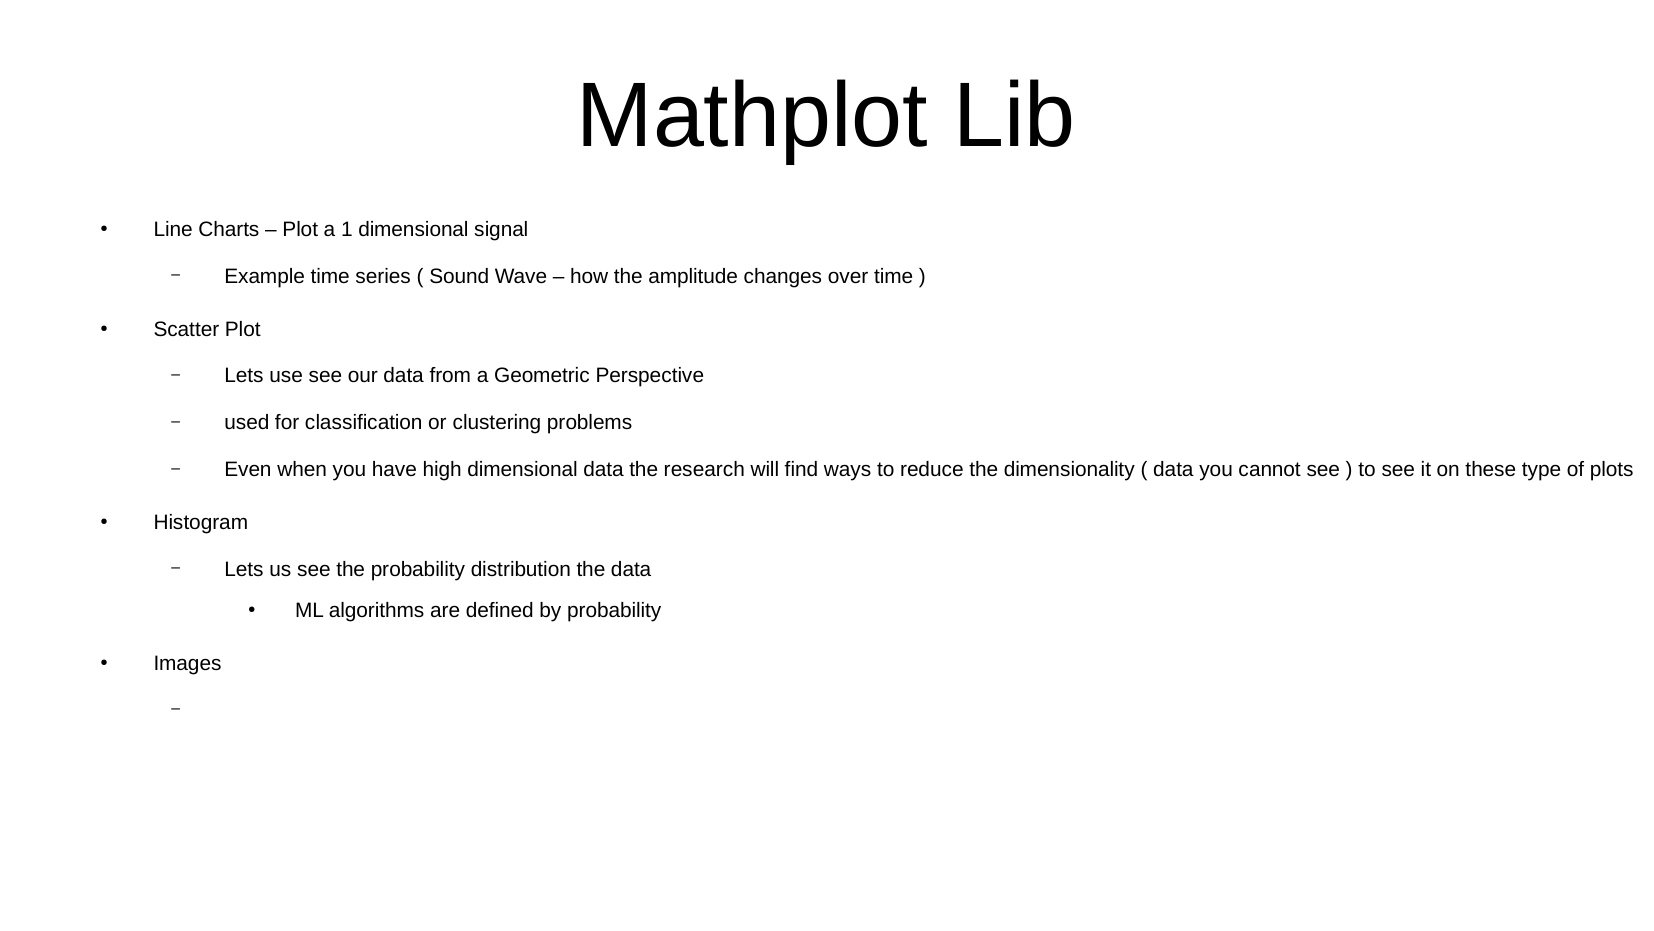

# Mathplot Lib
Line Charts – Plot a 1 dimensional signal
Example time series ( Sound Wave – how the amplitude changes over time )
Scatter Plot
Lets use see our data from a Geometric Perspective
used for classification or clustering problems
Even when you have high dimensional data the research will find ways to reduce the dimensionality ( data you cannot see ) to see it on these type of plots
Histogram
Lets us see the probability distribution the data
ML algorithms are defined by probability
Images